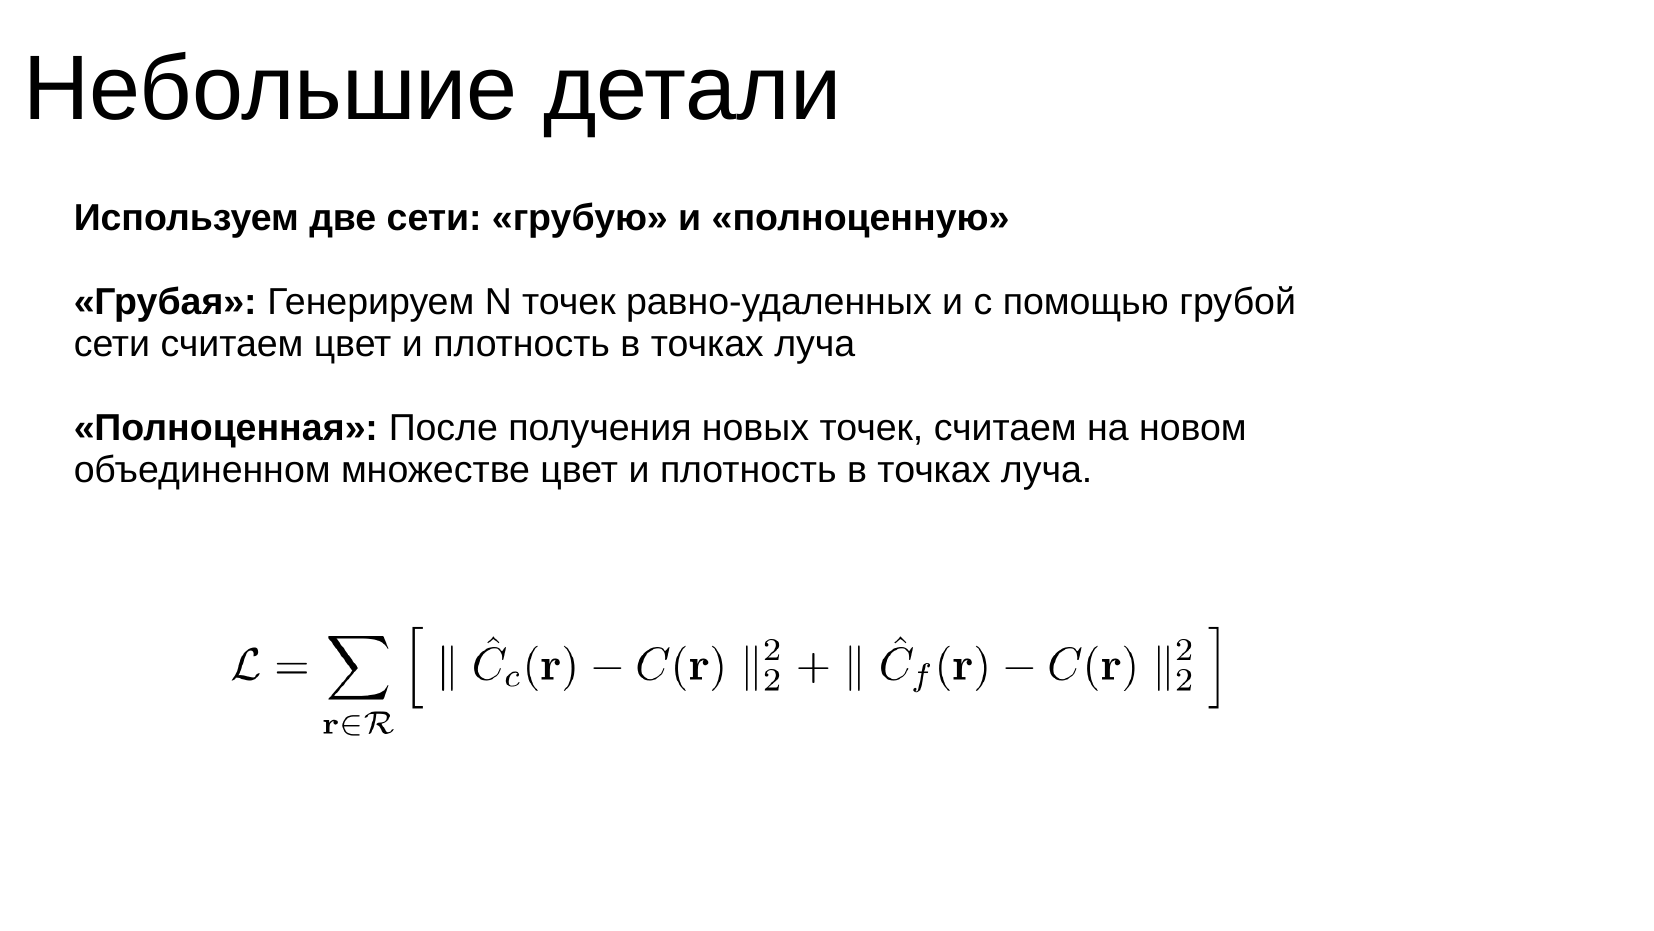

# Небольшие детали
Используем две сети: «грубую» и «полноценную»
«Грубая»: Генерируем N точек равно-удаленных и с помощью грубой сети считаем цвет и плотность в точках луча
«Полноценная»: После получения новых точек, считаем на новом объединенном множестве цвет и плотность в точках луча.